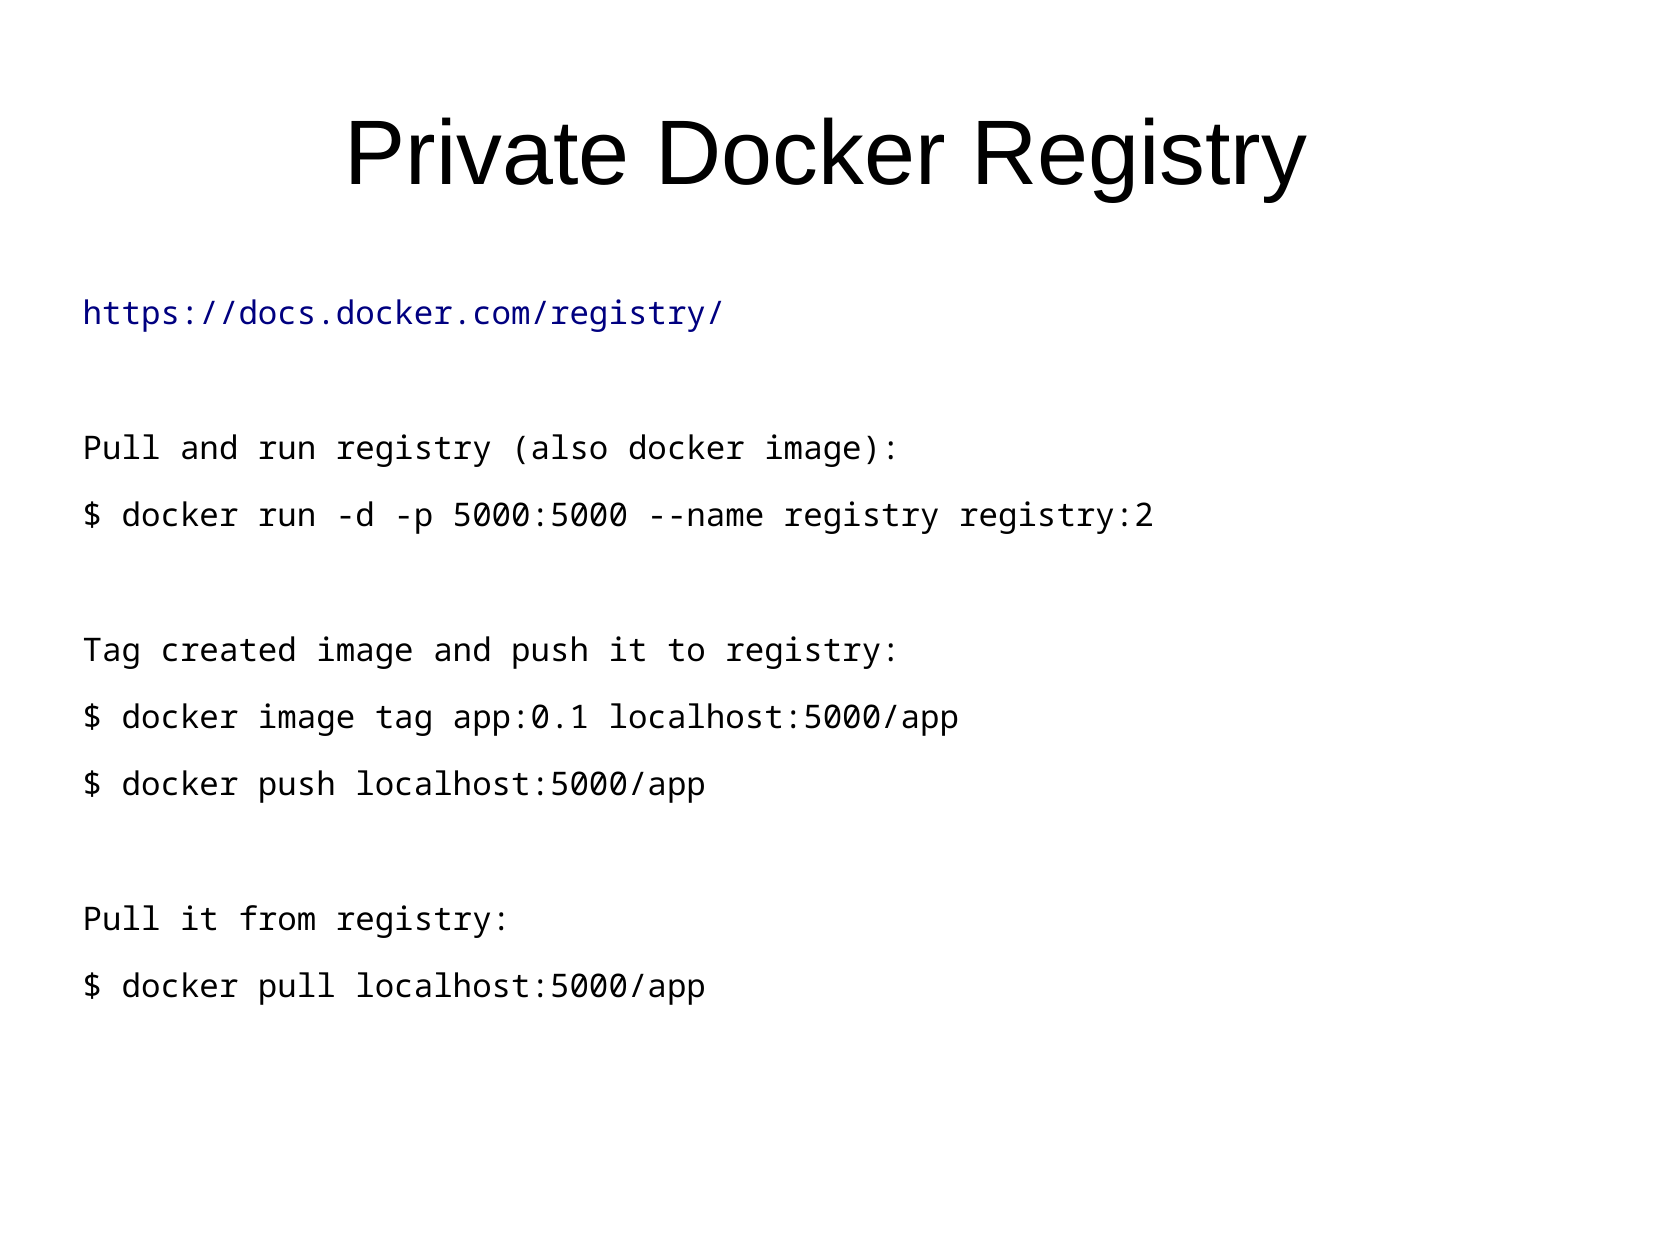

# Private Docker Registry
https://docs.docker.com/registry/
Pull and run registry (also docker image):
$ docker run -d -p 5000:5000 --name registry registry:2
Tag created image and push it to registry:
$ docker image tag app:0.1 localhost:5000/app
$ docker push localhost:5000/app
Pull it from registry:
$ docker pull localhost:5000/app